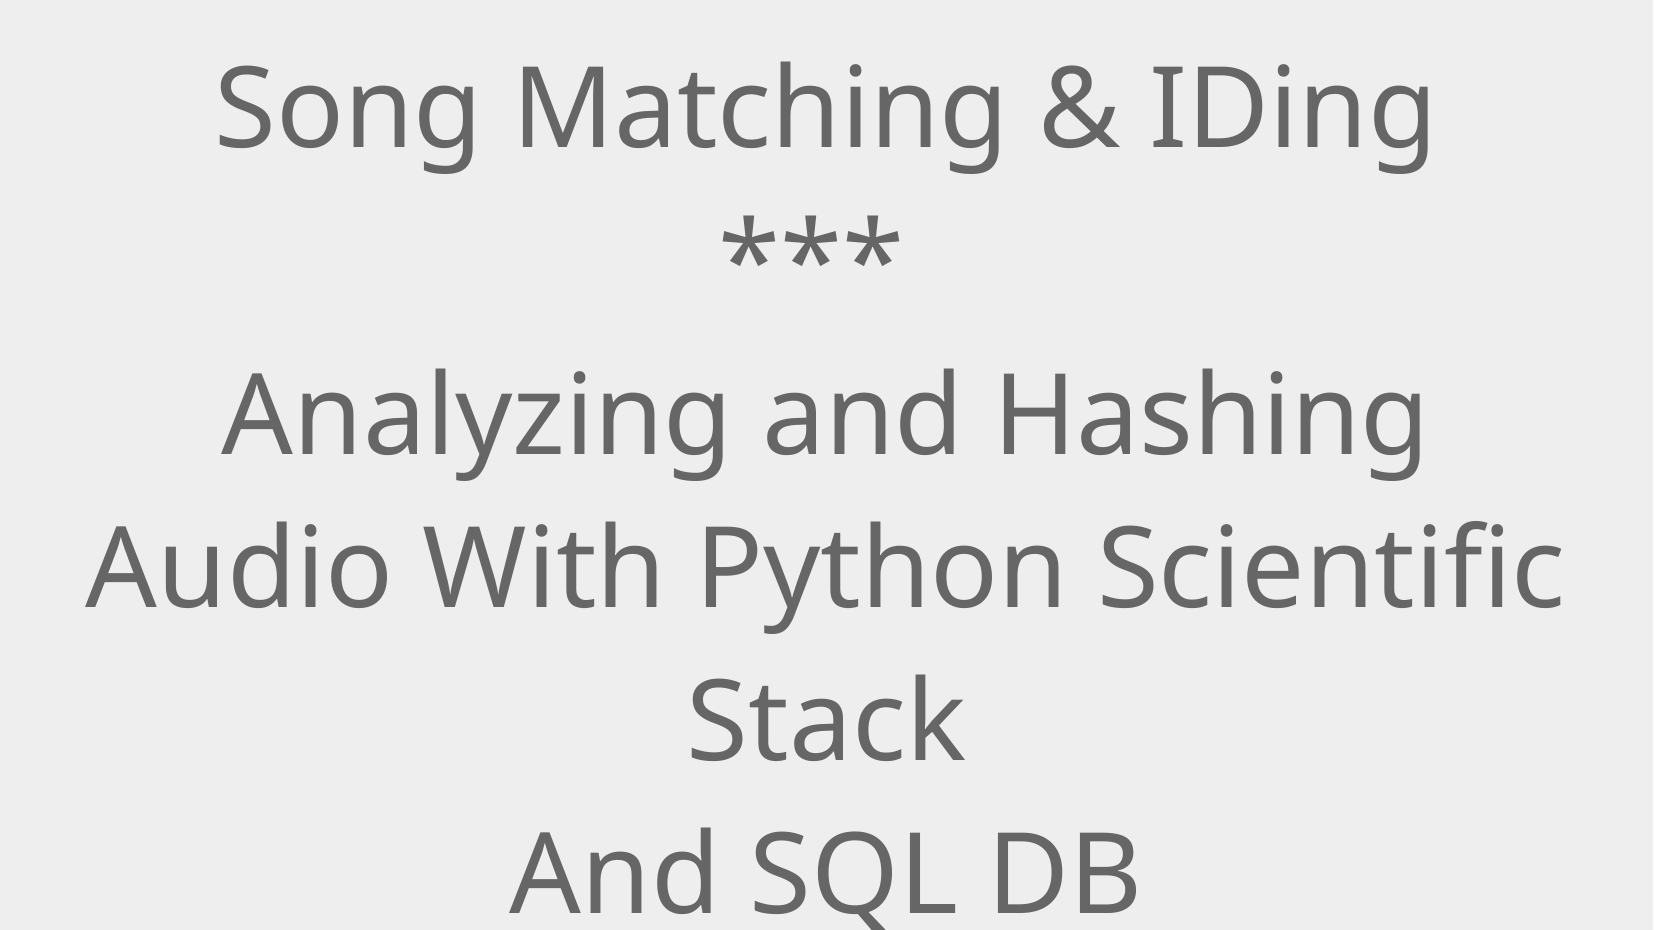

# Song Matching & IDing
***
Analyzing and Hashing Audio With Python Scientific Stack
And SQL DB